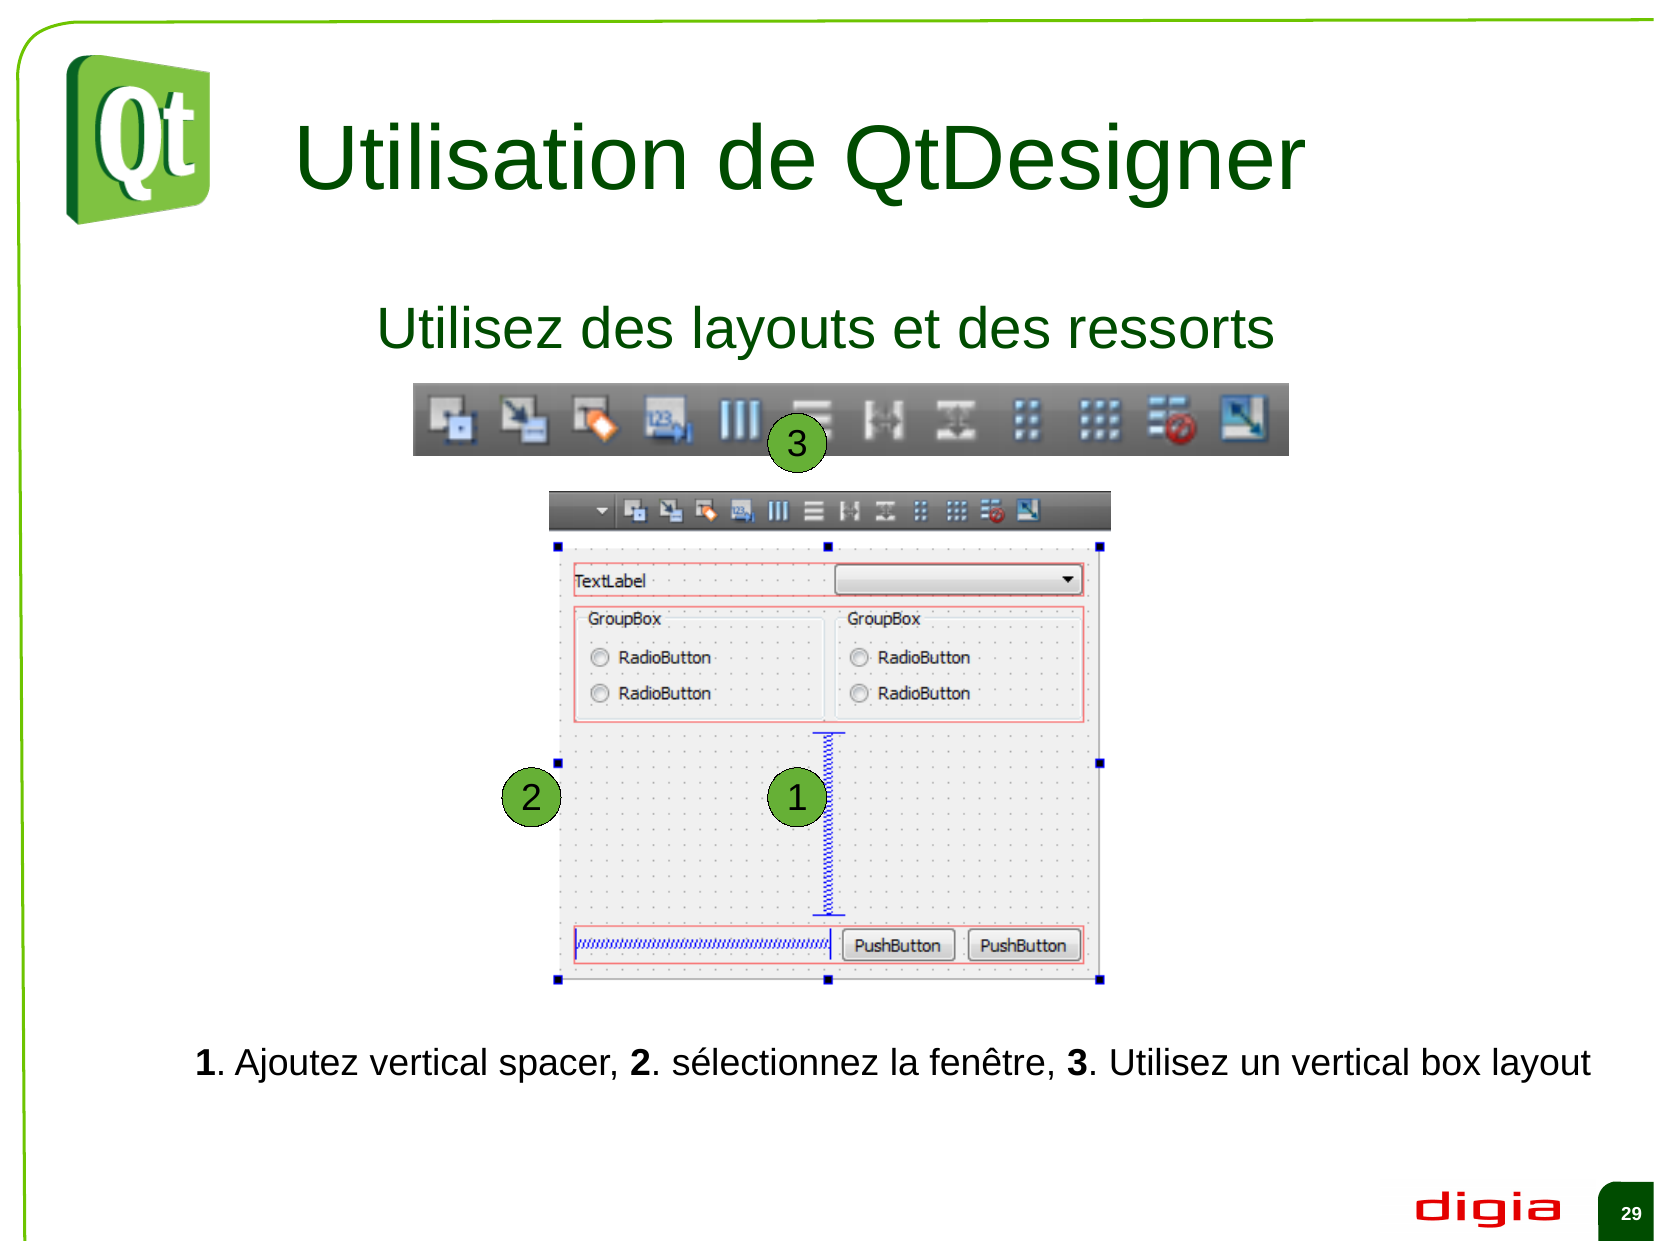

# Utilisation de QtDesigner
Utilisez des layouts et des ressorts
3
2
1
1. Ajoutez vertical spacer, 2. sélectionnez la fenêtre, 3. Utilisez un vertical box layout